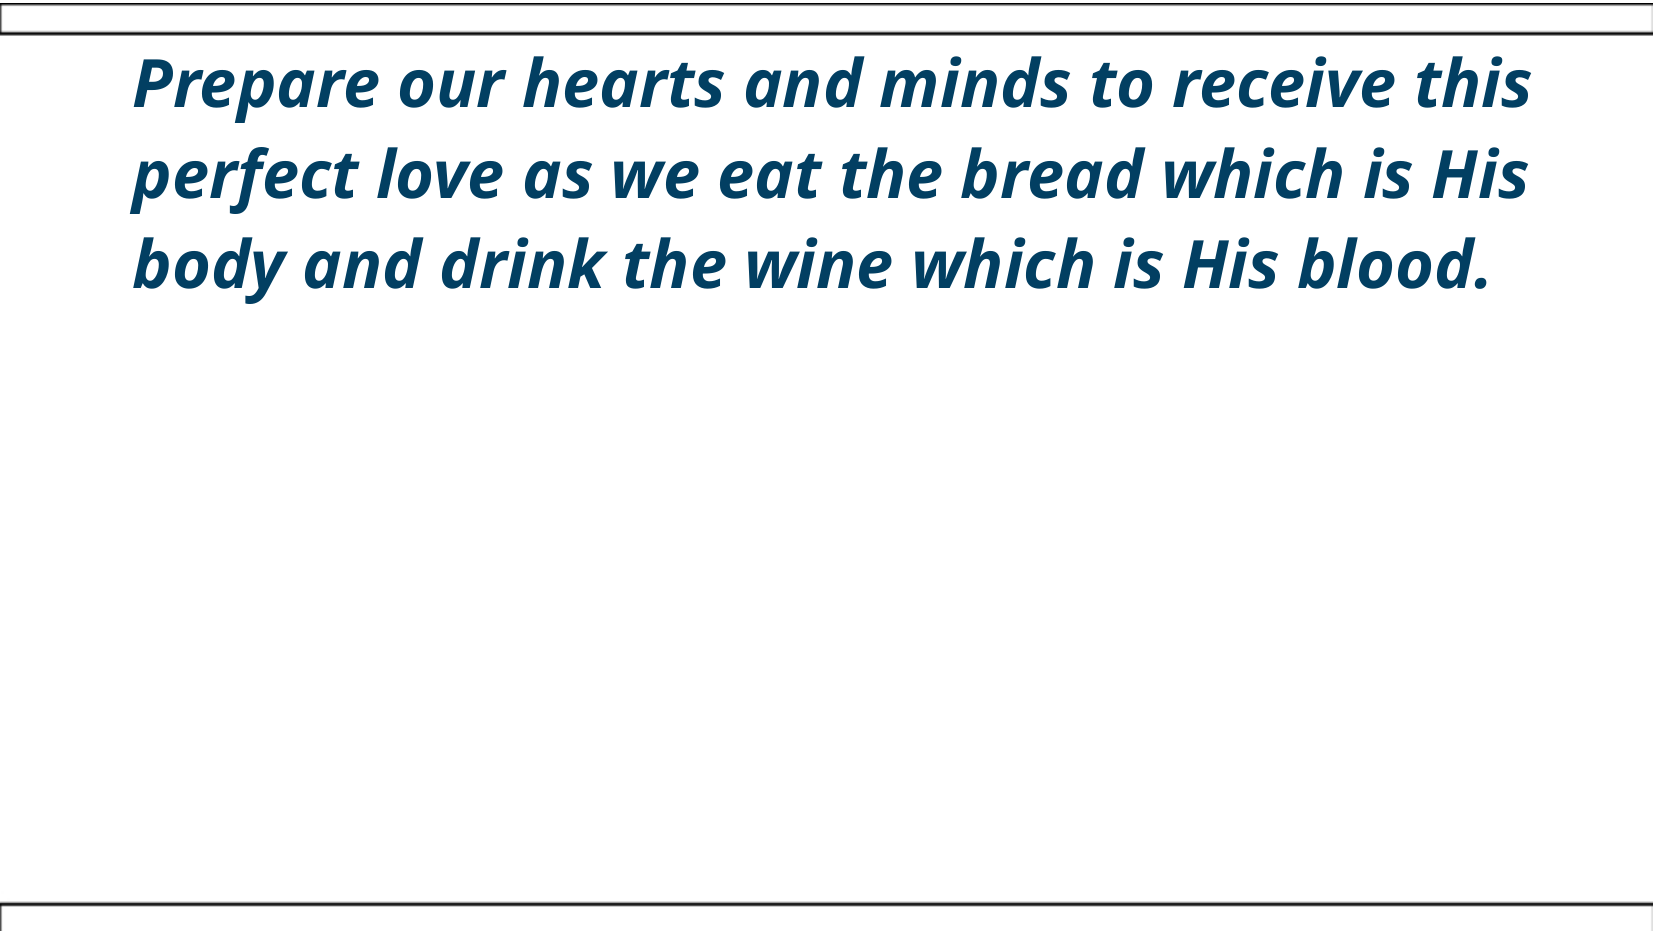

Prepare our hearts and minds to receive this
 perfect love as we eat the bread which is His
 body and drink the wine which is His blood.